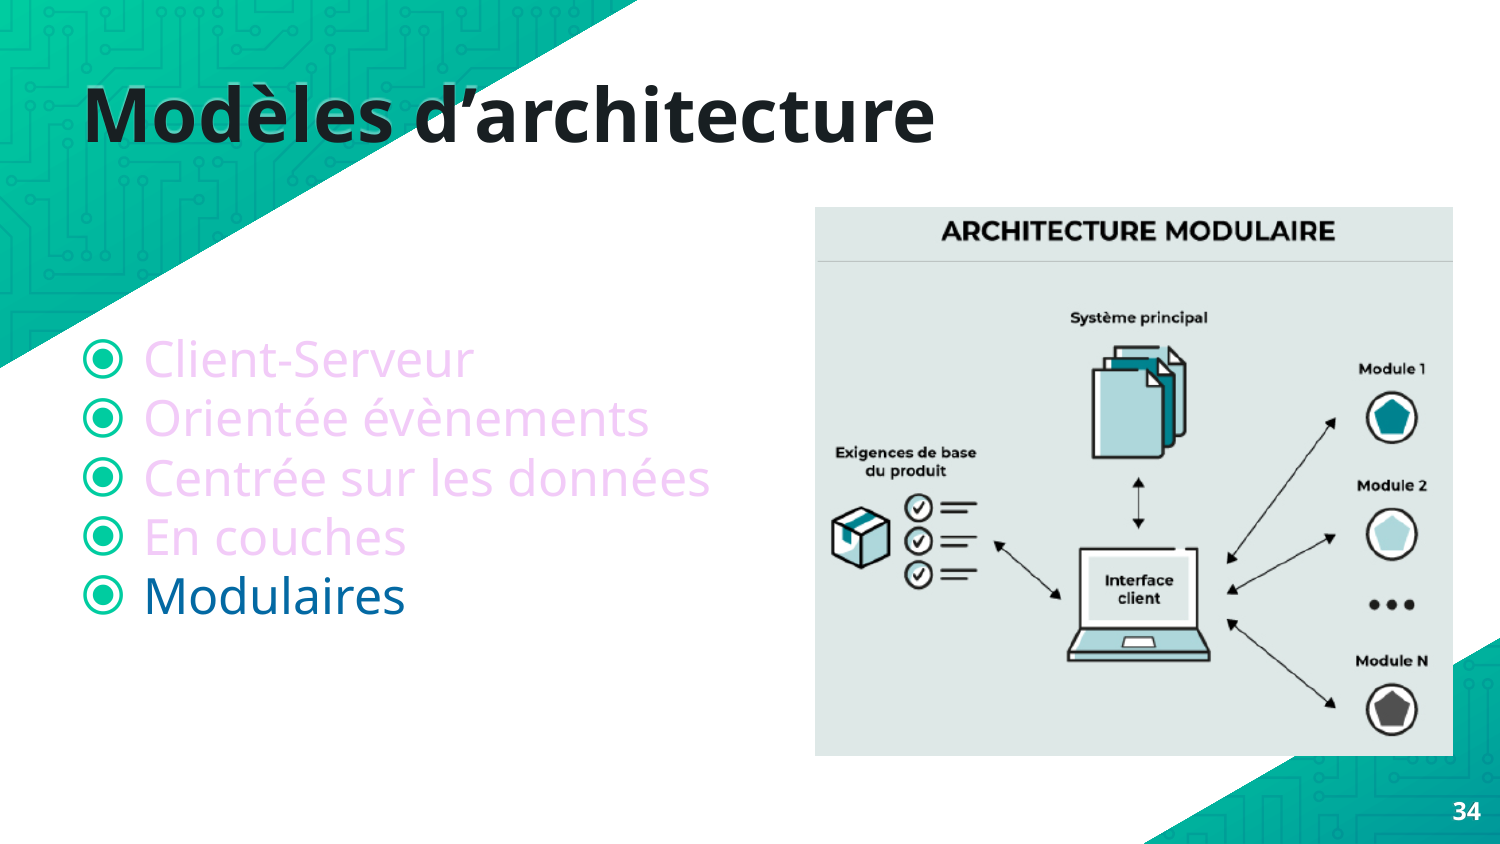

# Modèles d’architecture
Client-Serveur
Orientée évènements
Centrée sur les données
En couches
Modulaires